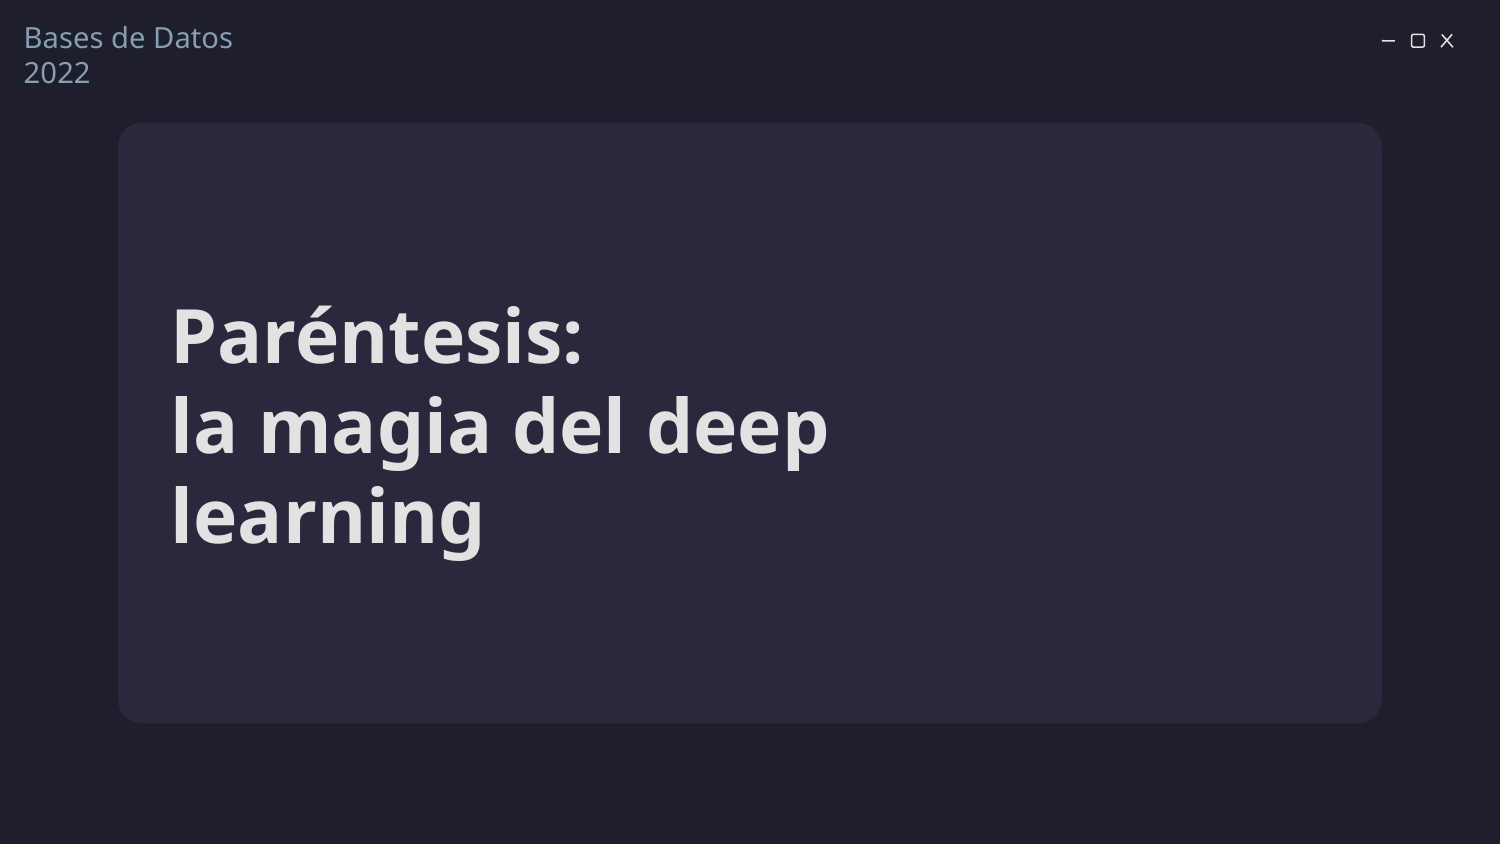

# Paréntesis: la magia del deep learning